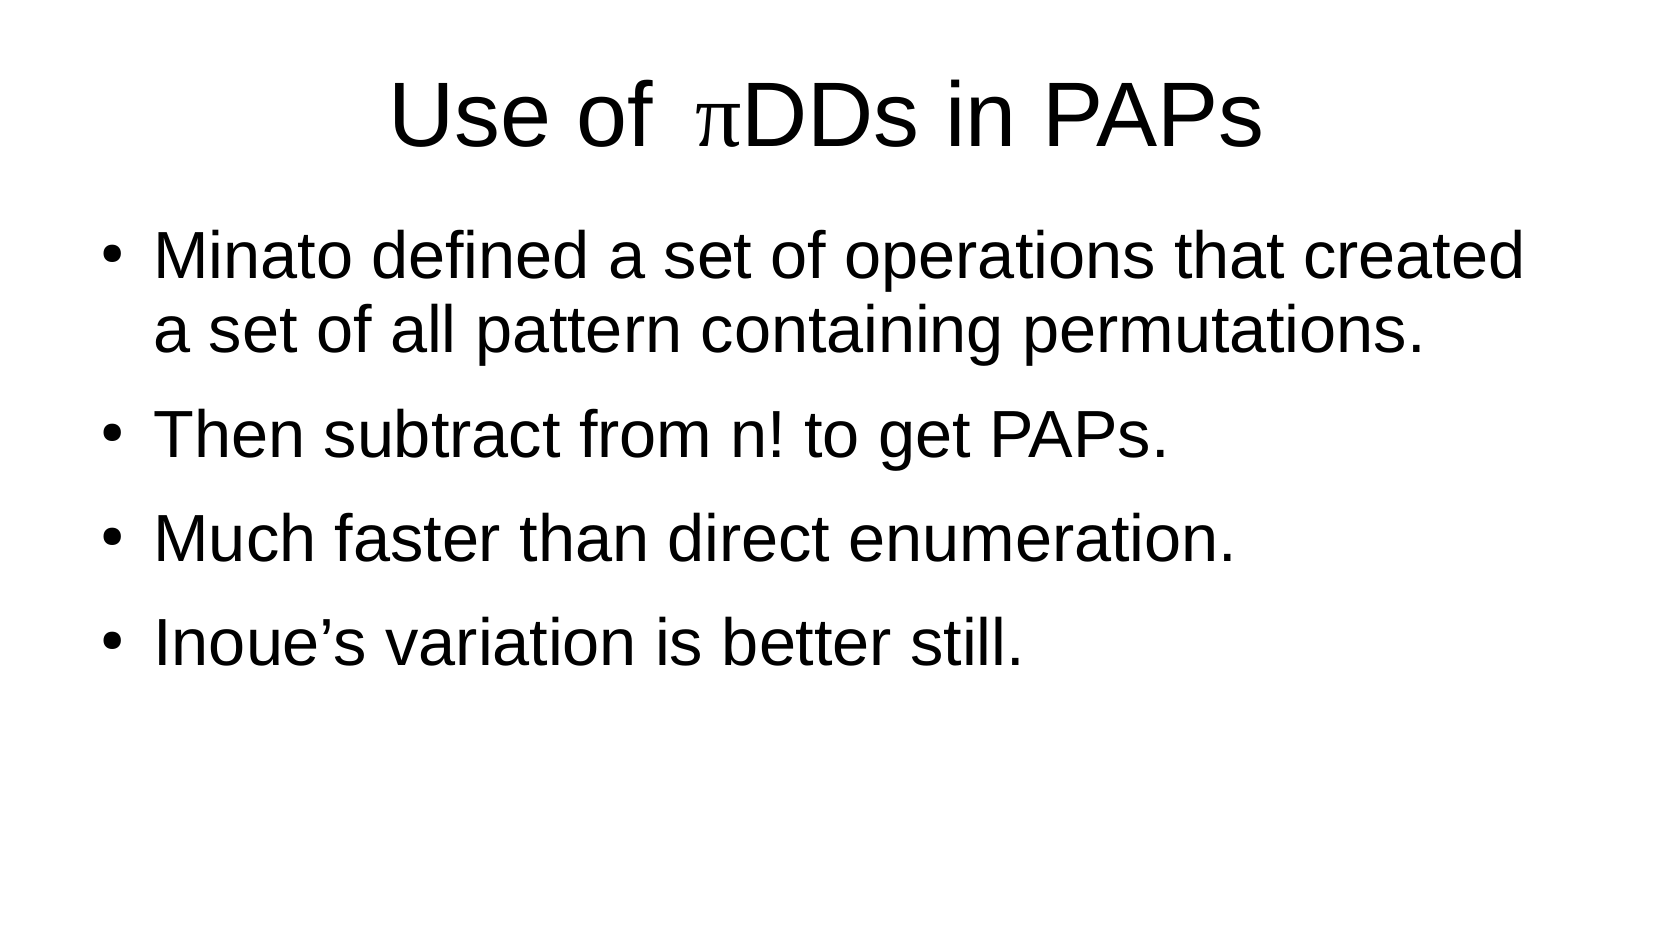

# Use of πDDs in PAPs
Minato defined a set of operations that created a set of all pattern containing permutations.
Then subtract from n! to get PAPs.
Much faster than direct enumeration.
Inoue’s variation is better still.